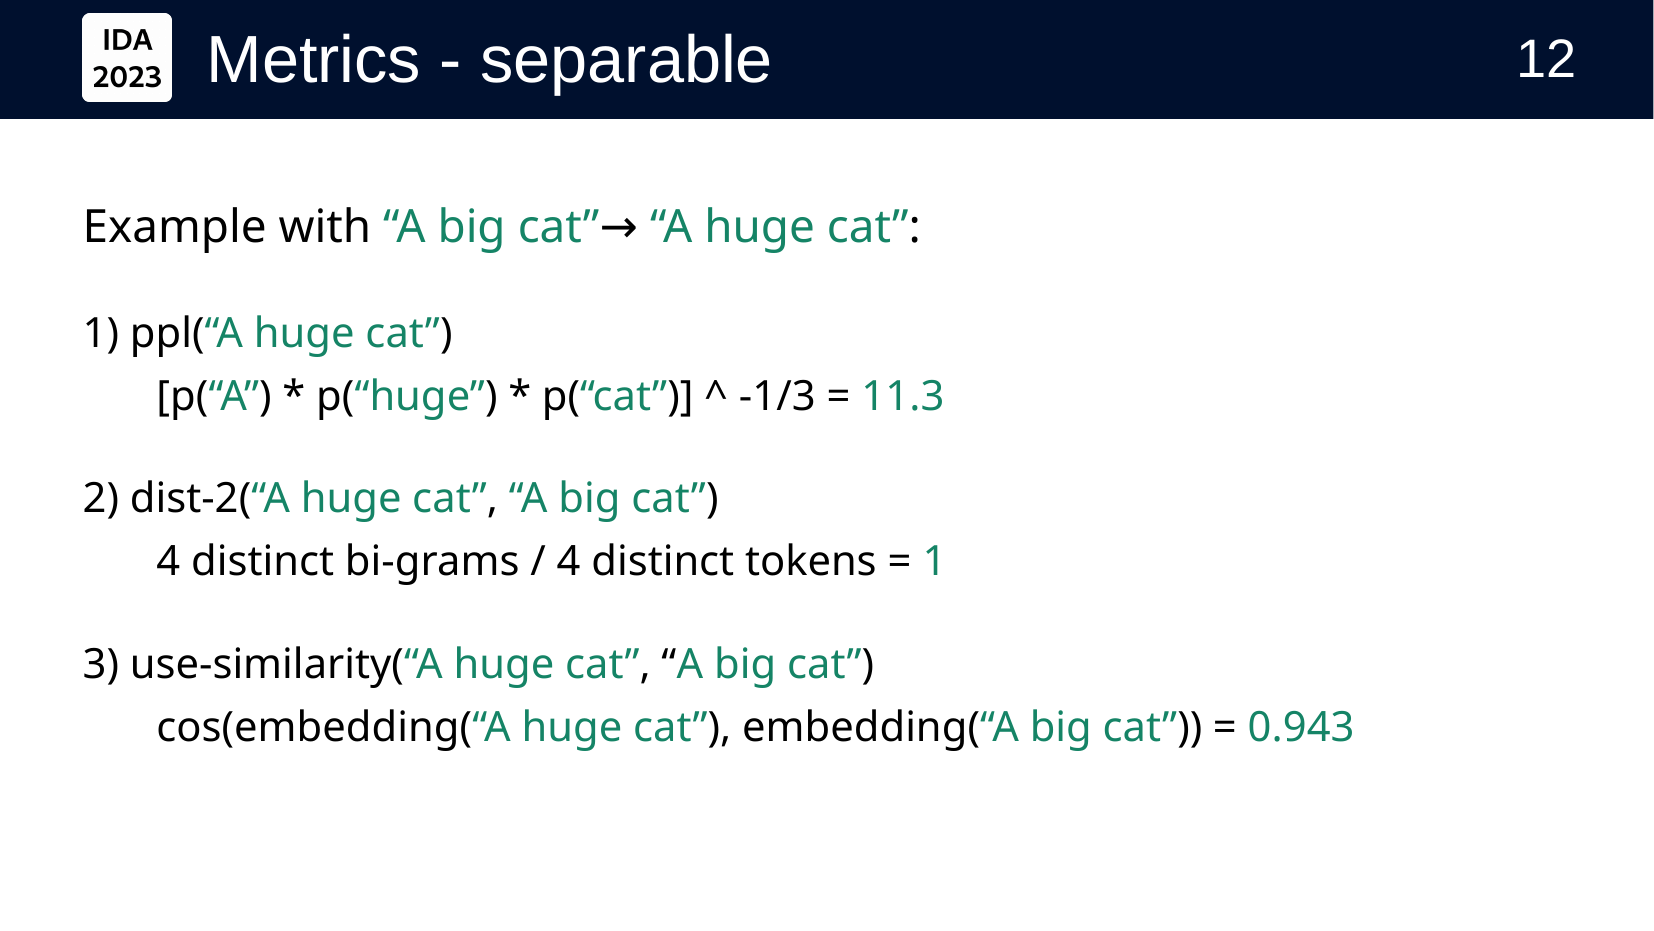

Metrics - separable
# Example with “A big cat”→ “A huge cat”:
1) ppl(“A huge cat”)
	[p(“A”) * p(“huge”) * p(“cat”)] ^ -1/3 = 11.3
2) dist-2(“A huge cat”, “A big cat”)
	4 distinct bi-grams / 4 distinct tokens = 1
3) use-similarity(“A huge cat”, “A big cat”)
	cos(embedding(“A huge cat”), embedding(“A big cat”)) = 0.943